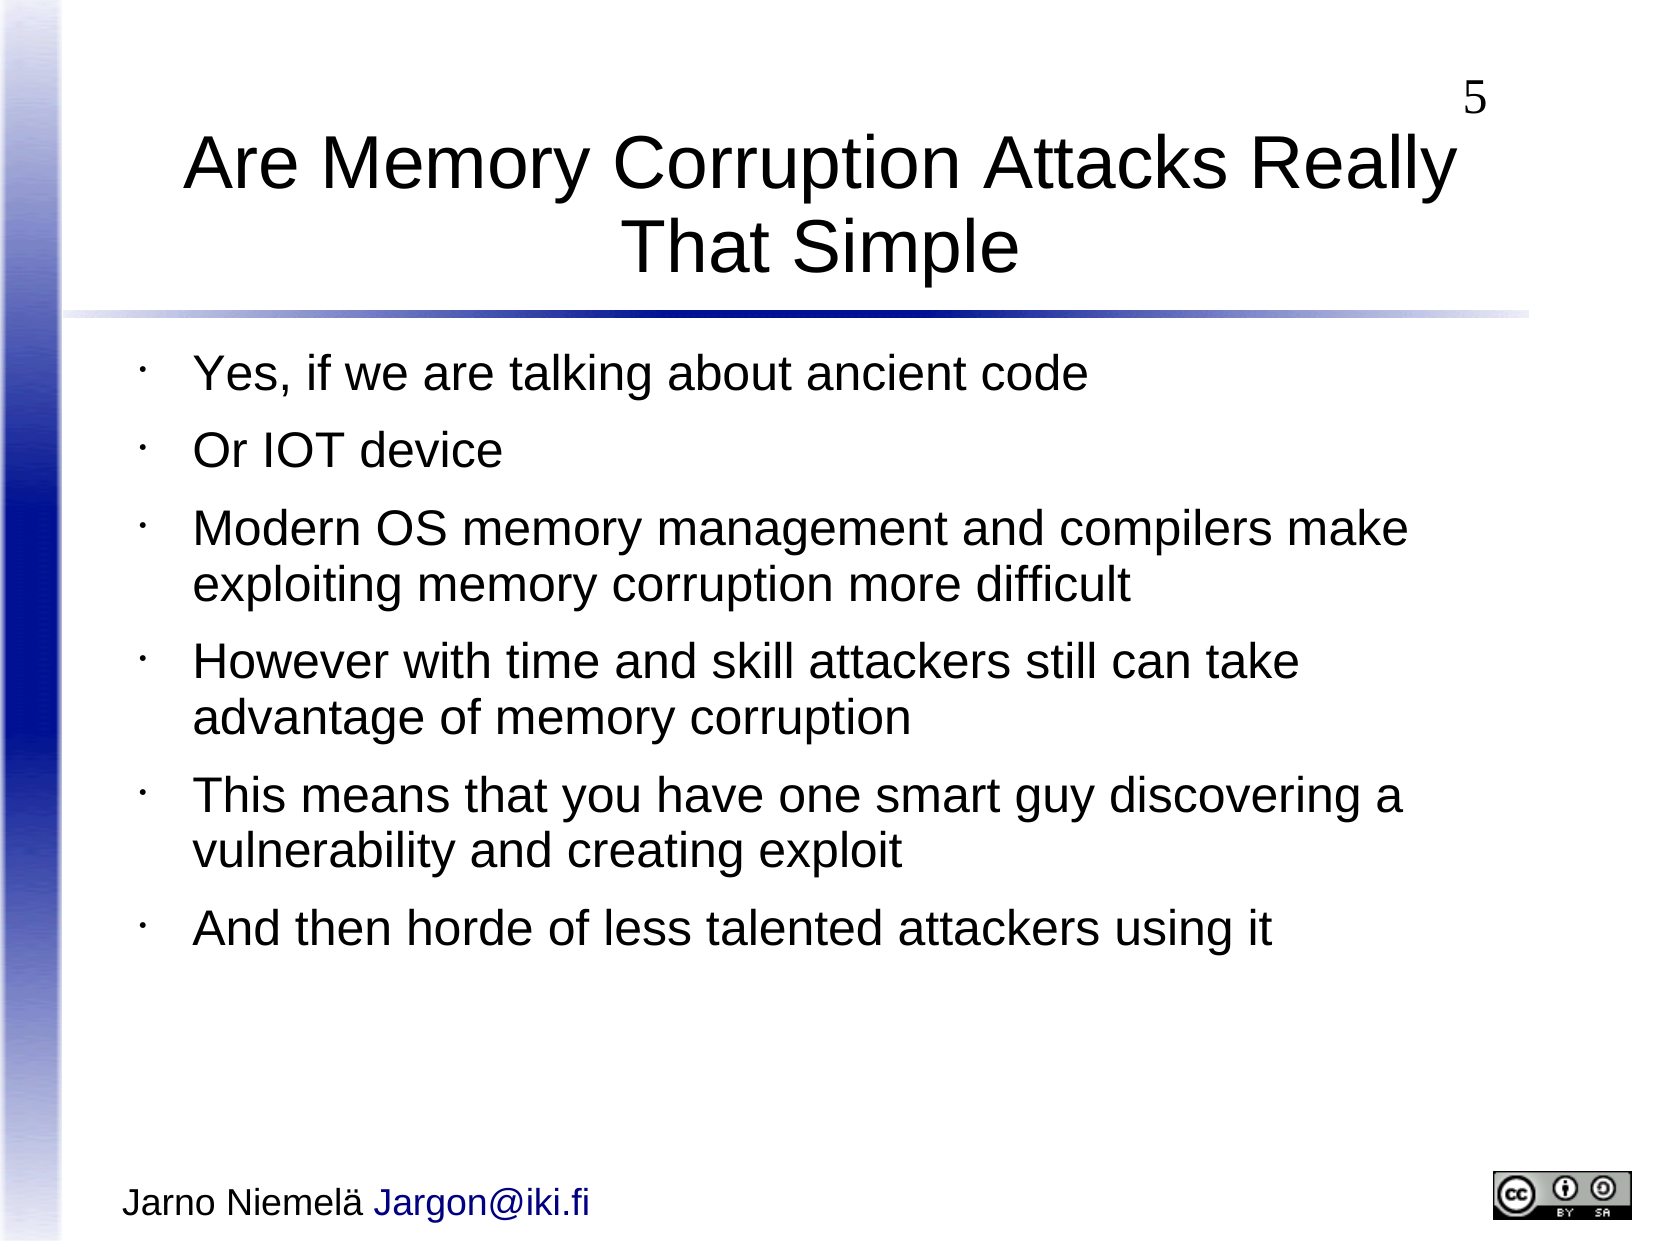

# Are Memory Corruption Attacks Really That Simple
Yes, if we are talking about ancient code
Or IOT device
Modern OS memory management and compilers make exploiting memory corruption more difficult
However with time and skill attackers still can take advantage of memory corruption
This means that you have one smart guy discovering a vulnerability and creating exploit
And then horde of less talented attackers using it